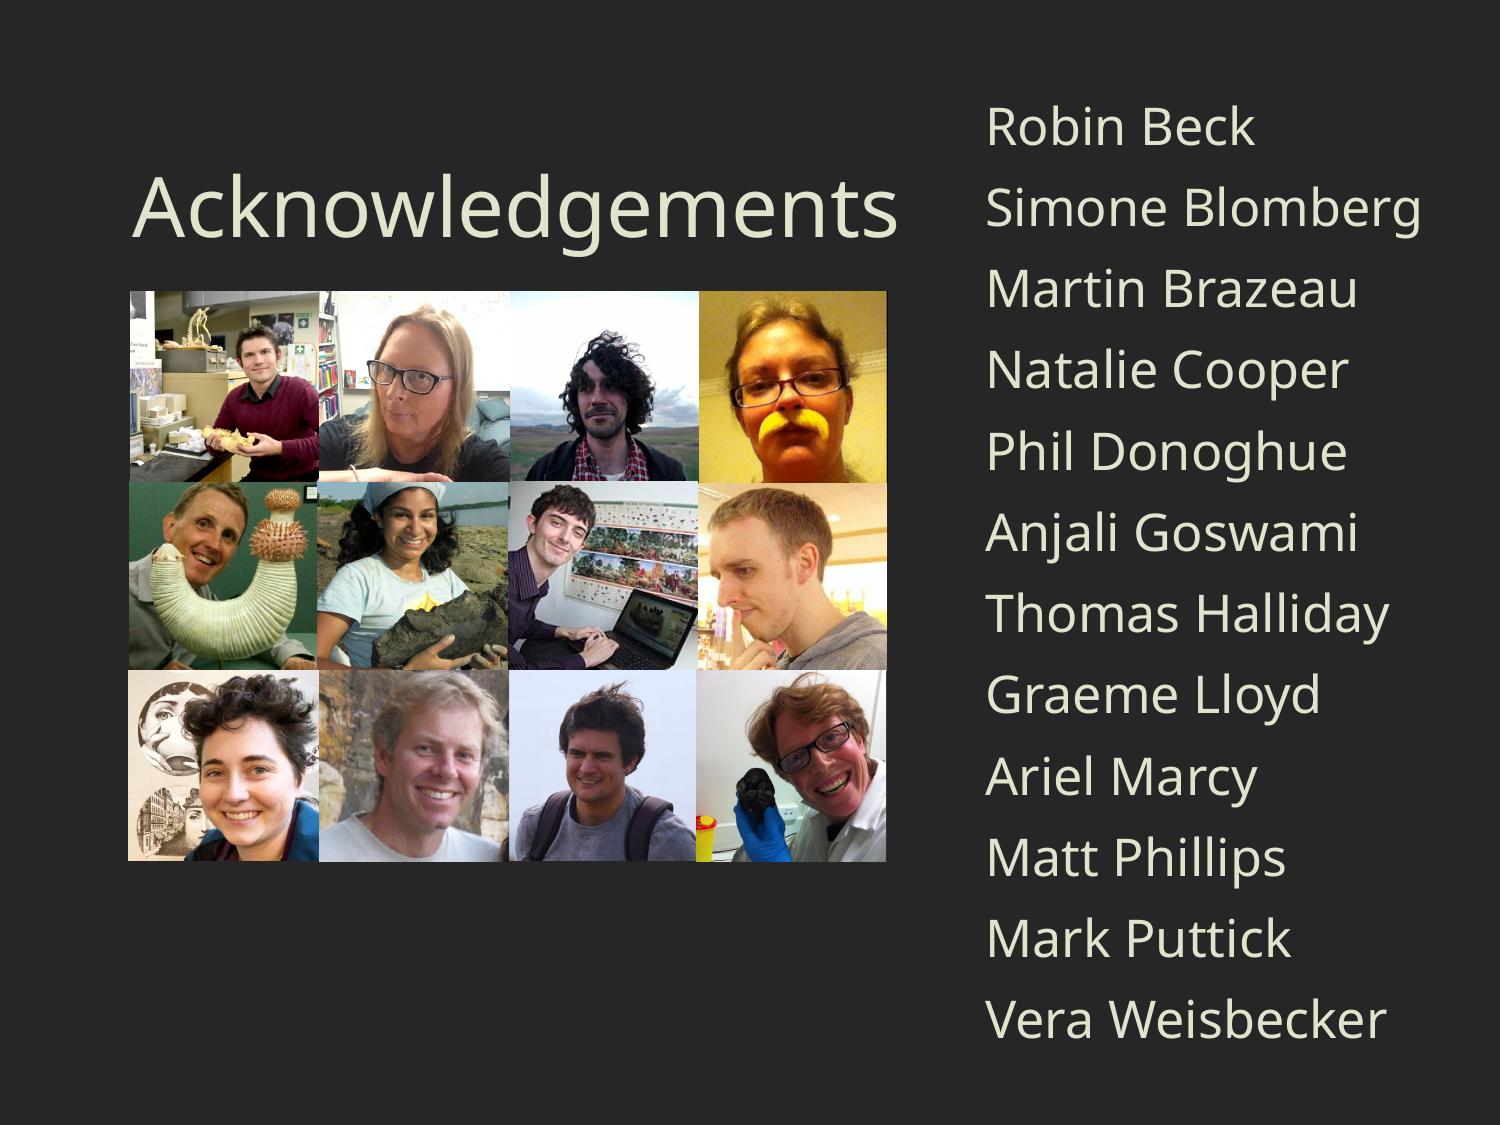

Robin Beck
Simone Blomberg
Martin Brazeau
Natalie Cooper
Phil Donoghue
Anjali Goswami
Thomas Halliday
Graeme Lloyd
Ariel Marcy
Matt Phillips
Mark Puttick
Vera Weisbecker
Acknowledgements